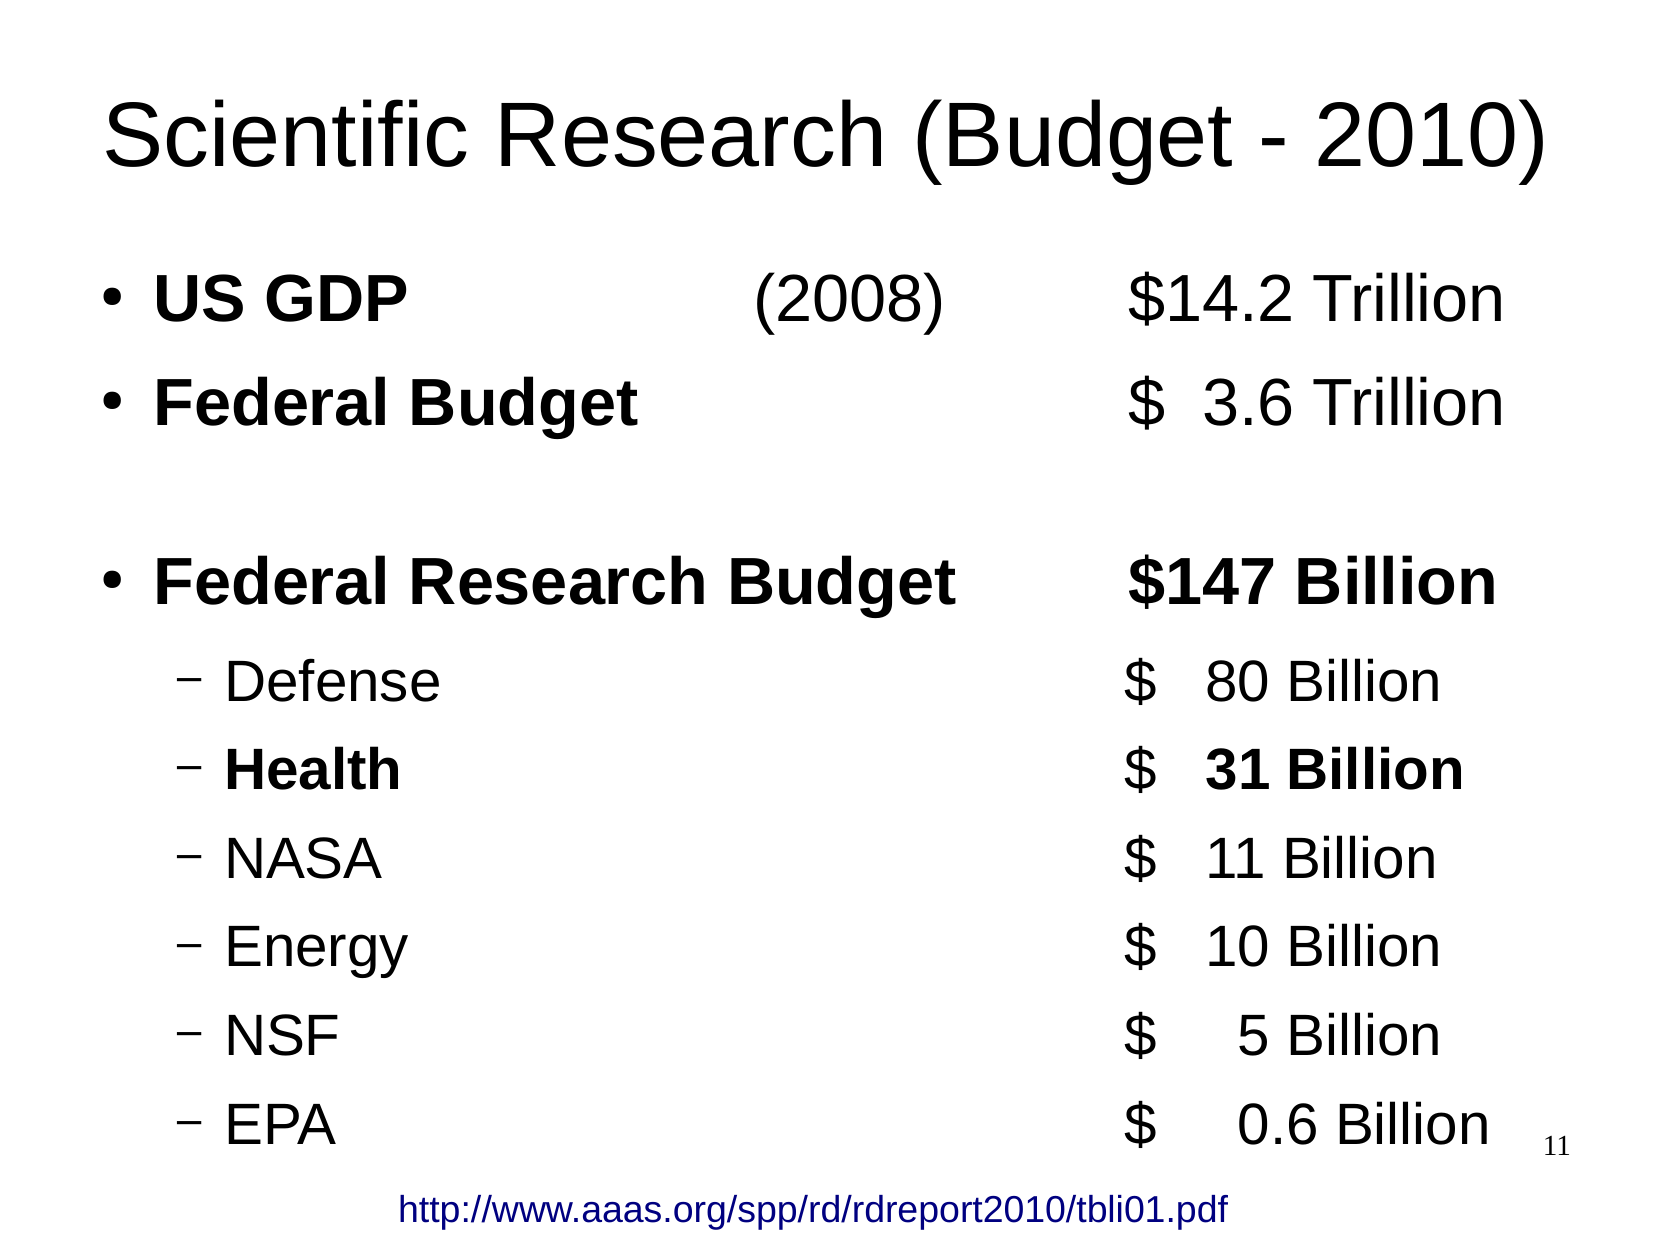

# Scientific Research (Budget - 2010)
US GDP 					(2008)			$14.2 Trillion
Federal Budget							$ 3.6 Trillion
Federal Research Budget 			$147 Billion
Defense										$ 80 Billion
Health										$ 31 Billion
NASA										$ 11 Billion
Energy										$ 10 Billion
NSF											$ 5 Billion
EPA											$ 0.6 Billion
11
http://www.aaas.org/spp/rd/rdreport2010/tbli01.pdf